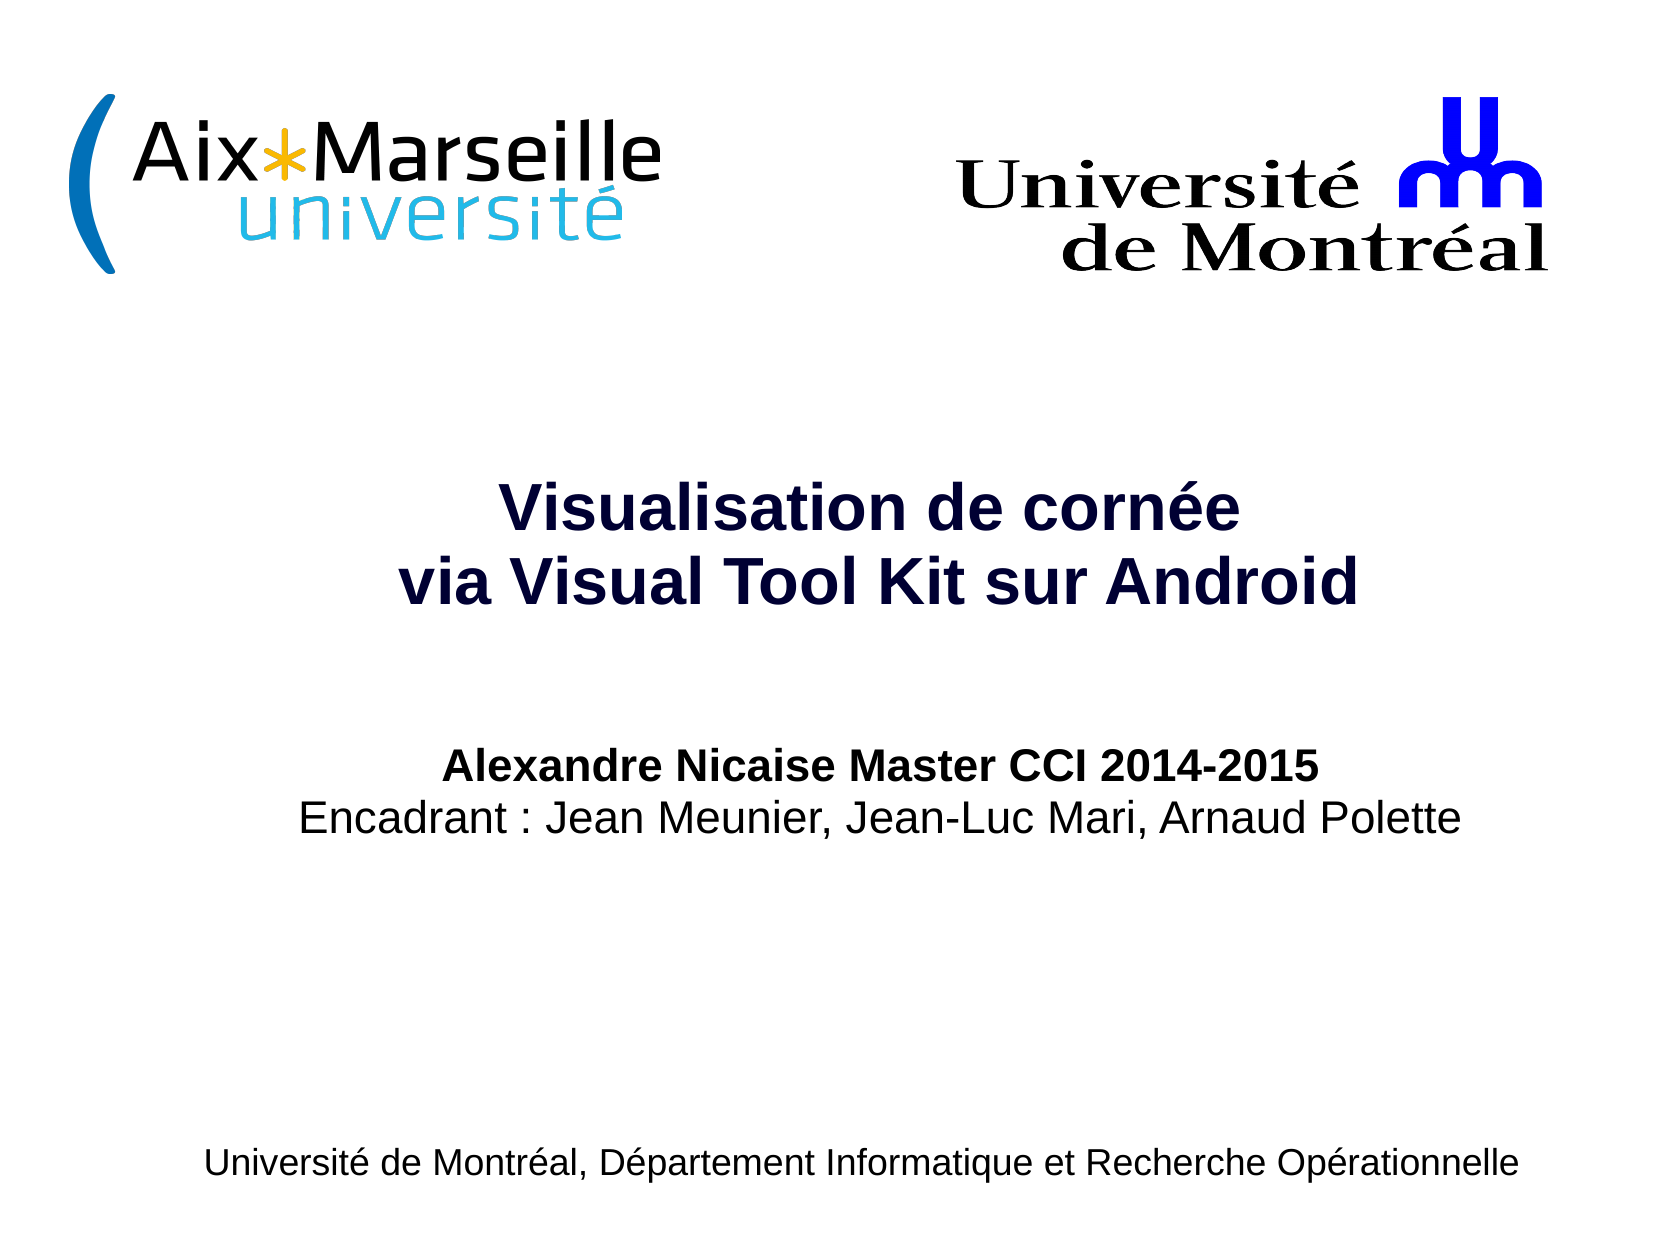

Visualisation de cornée
via Visual Tool Kit sur Android
Alexandre Nicaise Master CCI 2014-2015
Encadrant : Jean Meunier, Jean-Luc Mari, Arnaud Polette
Université de Montréal, Département Informatique et Recherche Opérationnelle